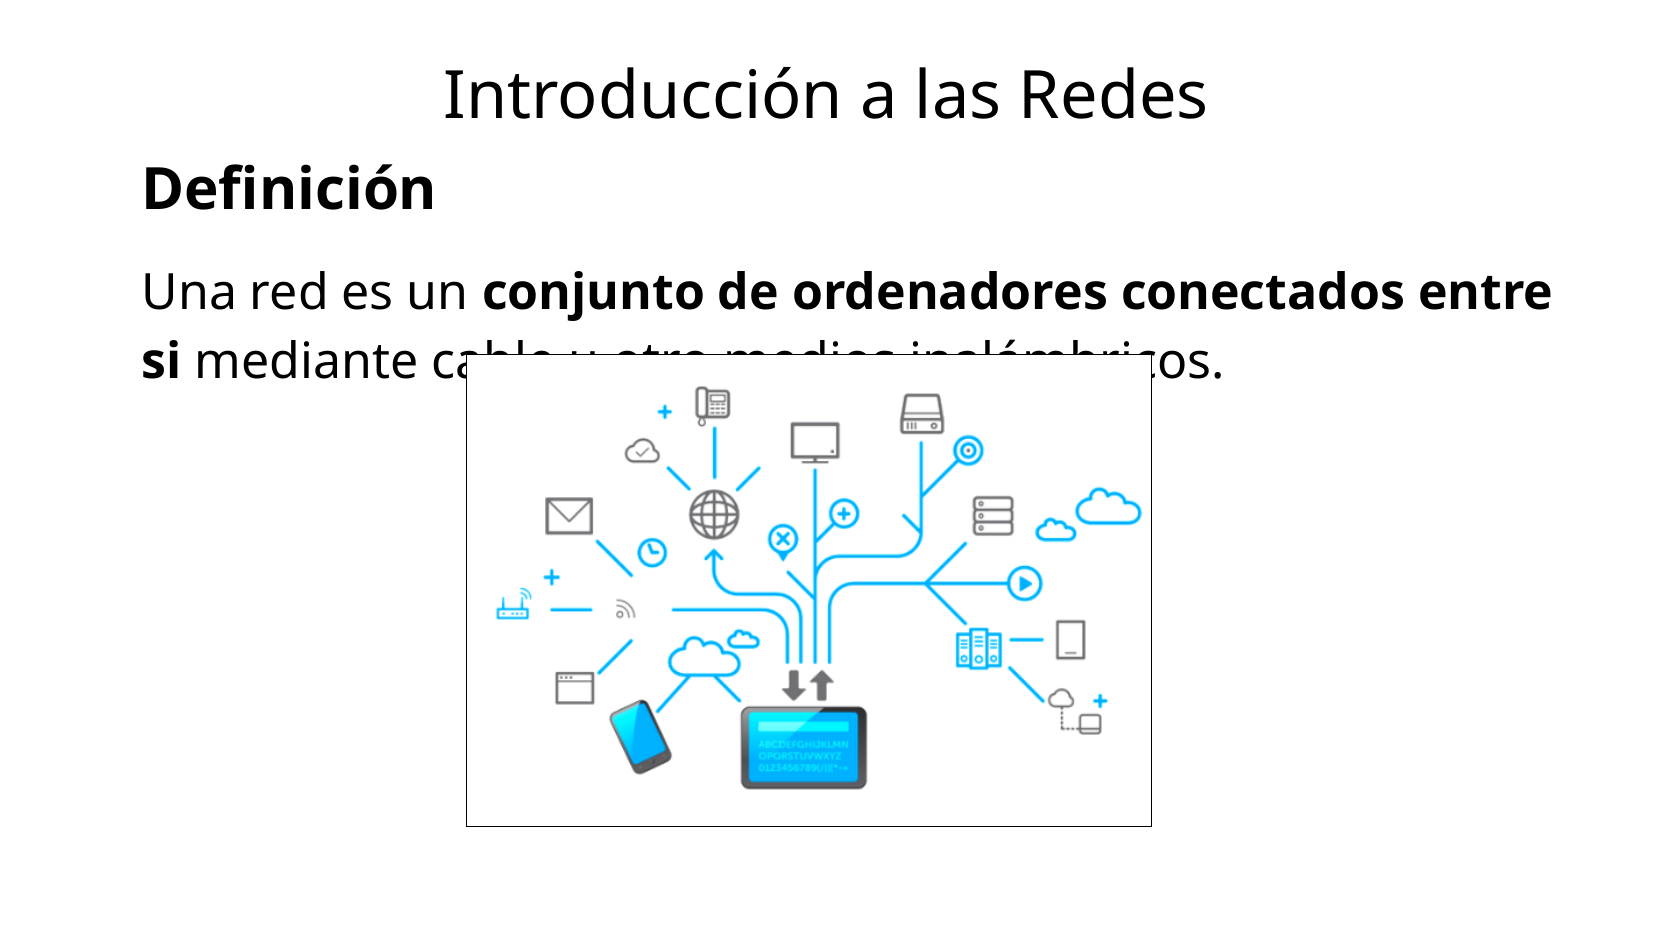

# Introducción a las Redes
Definición
Una red es un conjunto de ordenadores conectados entre si mediante cable u otro medios inalámbricos.